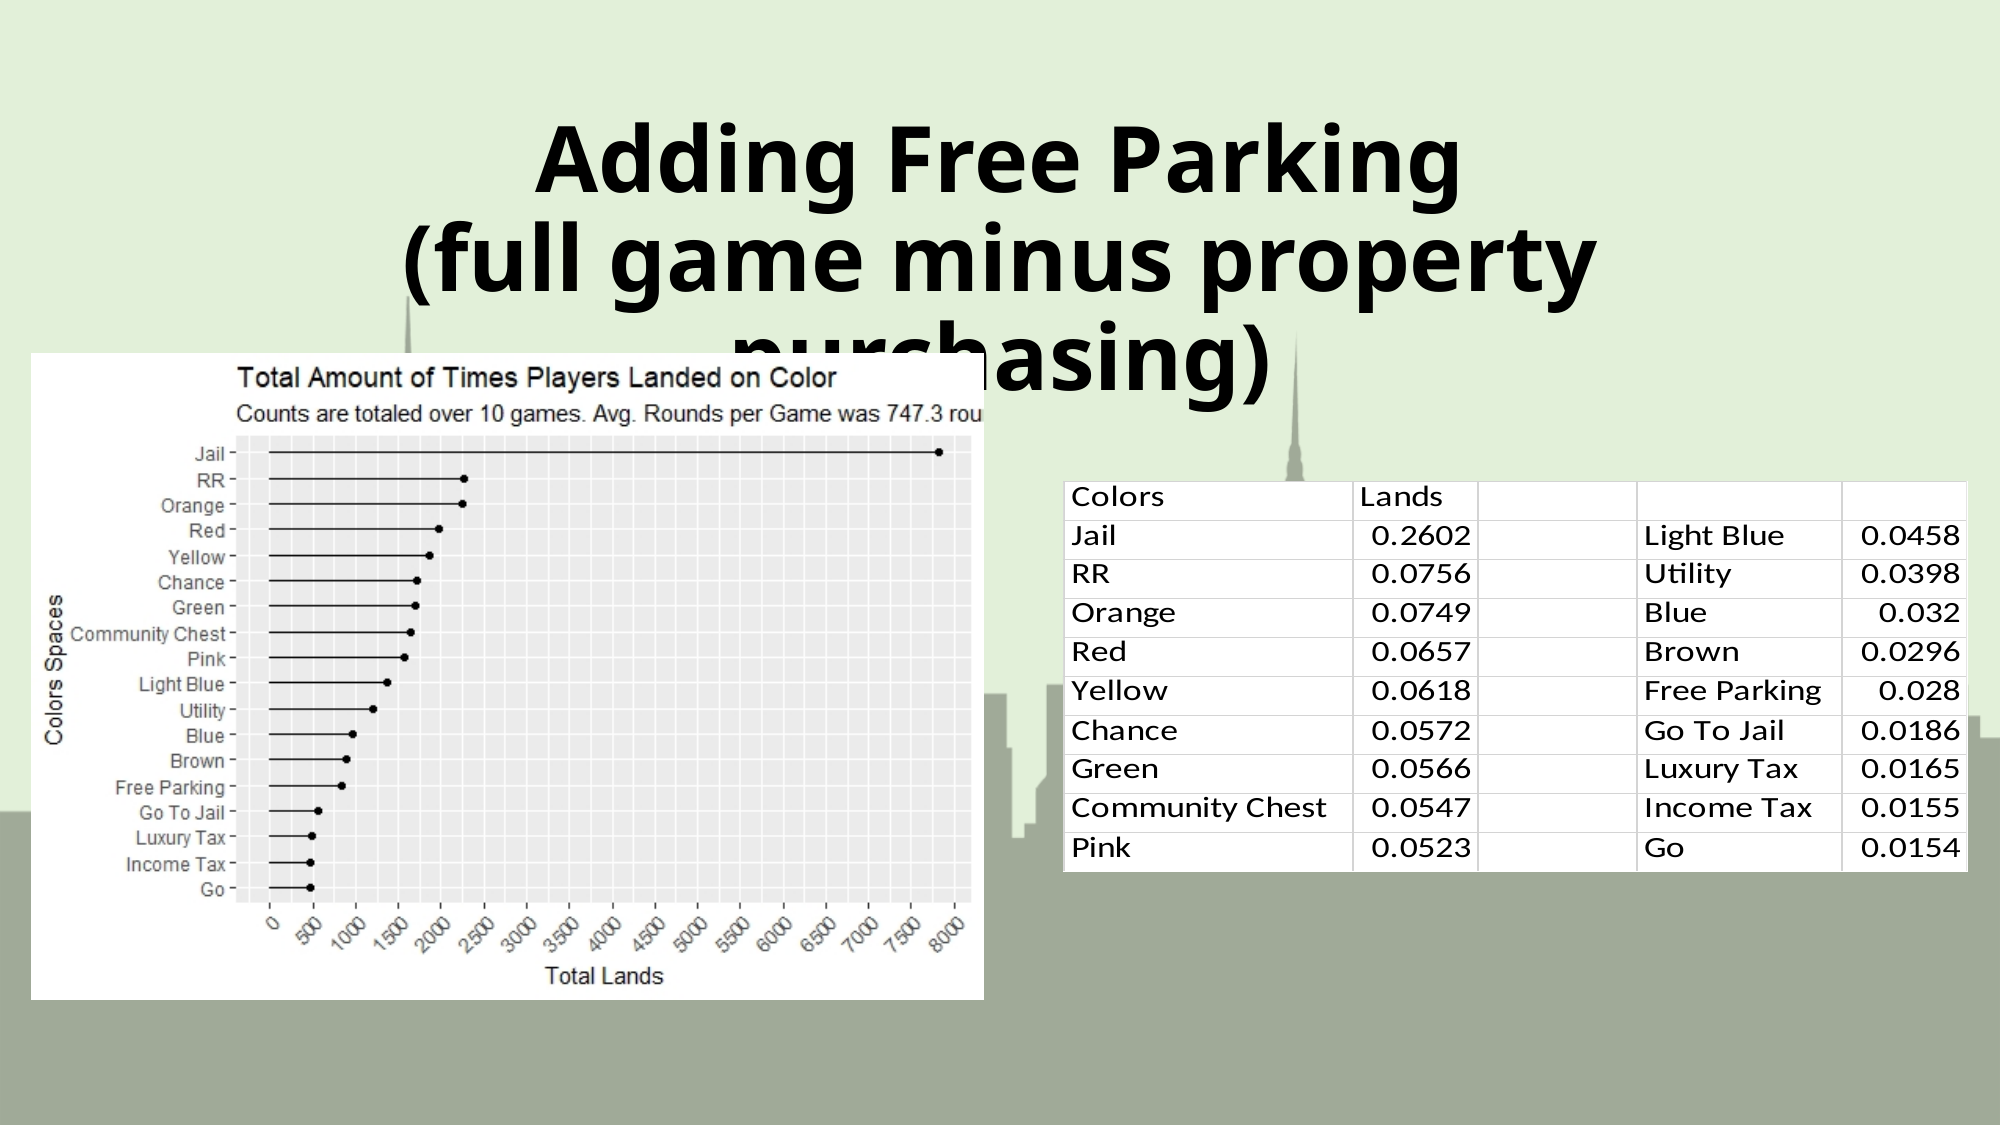

# Adding Free Parking (full game minus property purchasing)